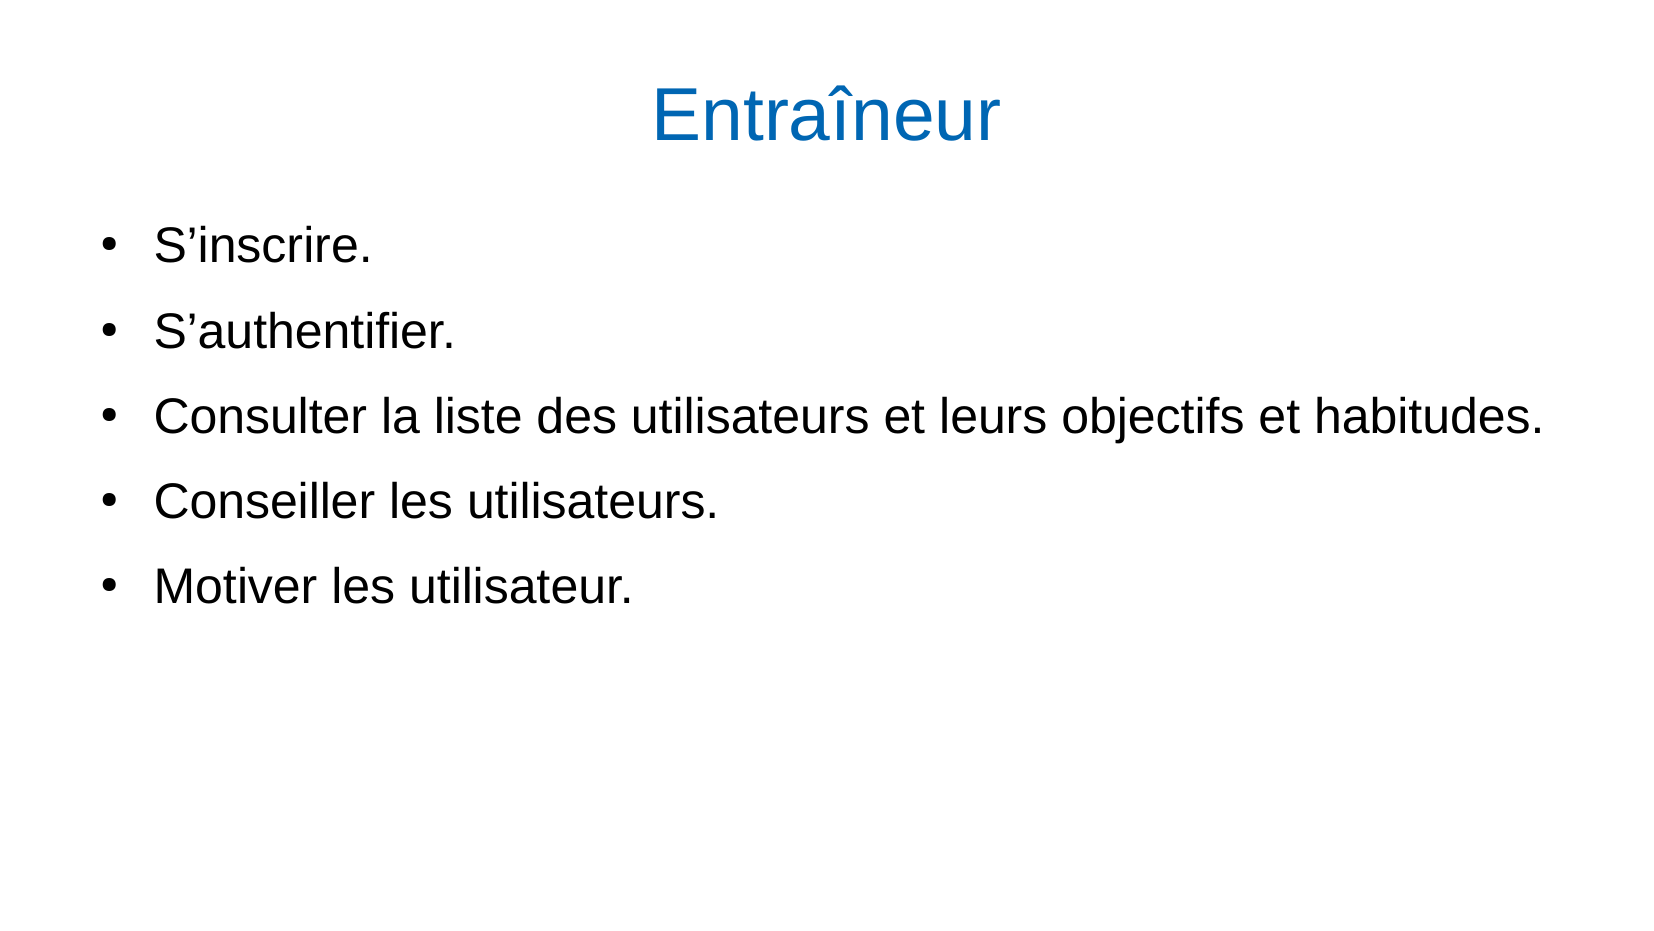

# Entraîneur
S’inscrire.
S’authentifier.
Consulter la liste des utilisateurs et leurs objectifs et habitudes.
Conseiller les utilisateurs.
Motiver les utilisateur.